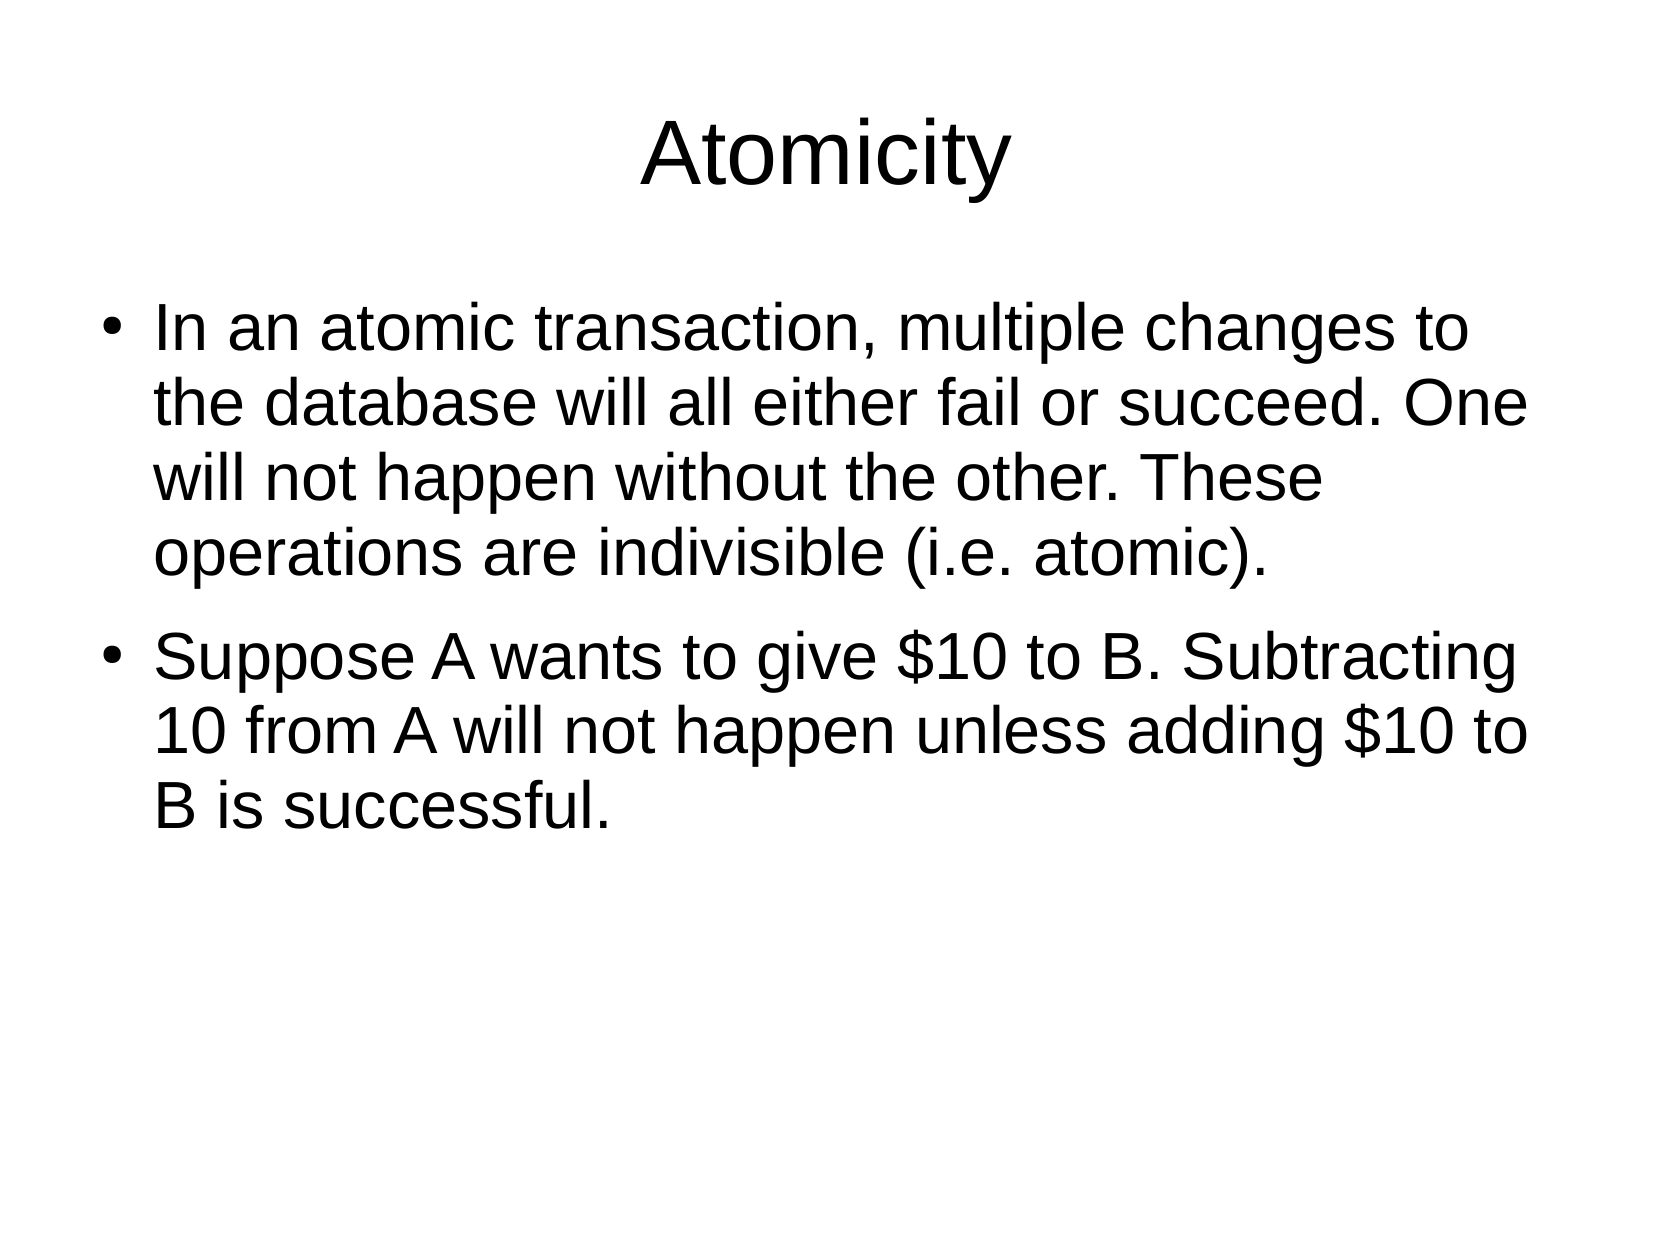

# Atomicity
In an atomic transaction, multiple changes to the database will all either fail or succeed. One will not happen without the other. These operations are indivisible (i.e. atomic).
Suppose A wants to give $10 to B. Subtracting 10 from A will not happen unless adding $10 to B is successful.